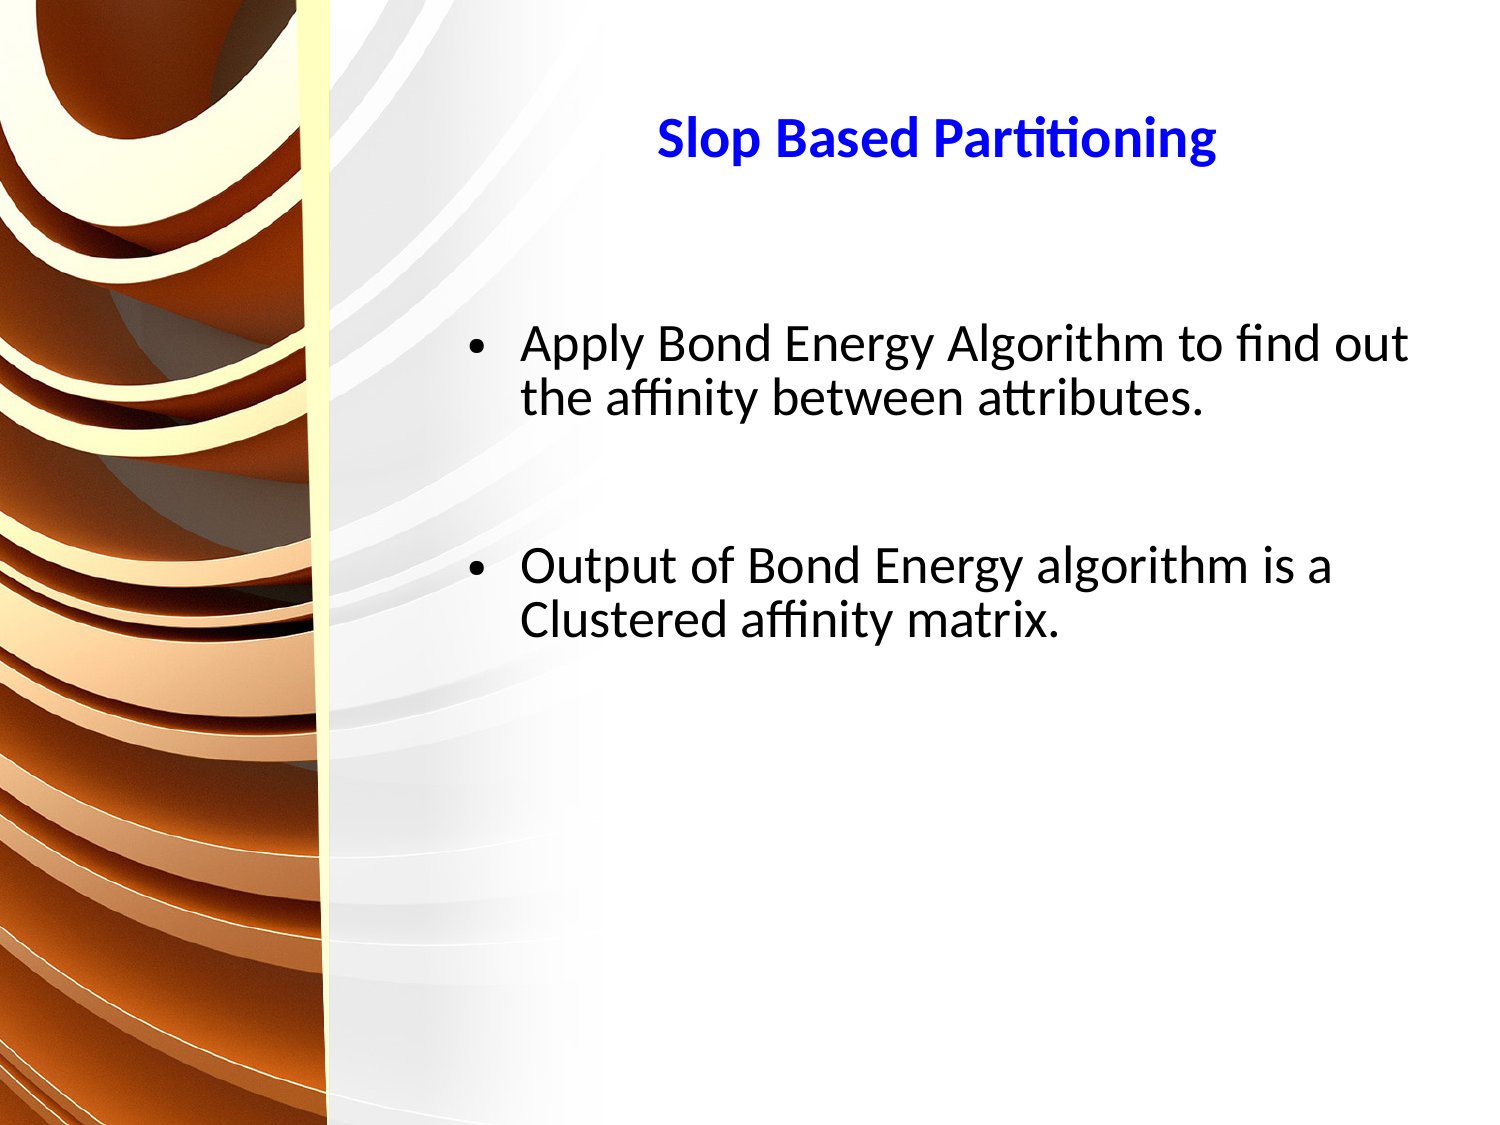

# Slop Based Partitioning
Apply Bond Energy Algorithm to find out the affinity between attributes.
Output of Bond Energy algorithm is a Clustered affinity matrix.